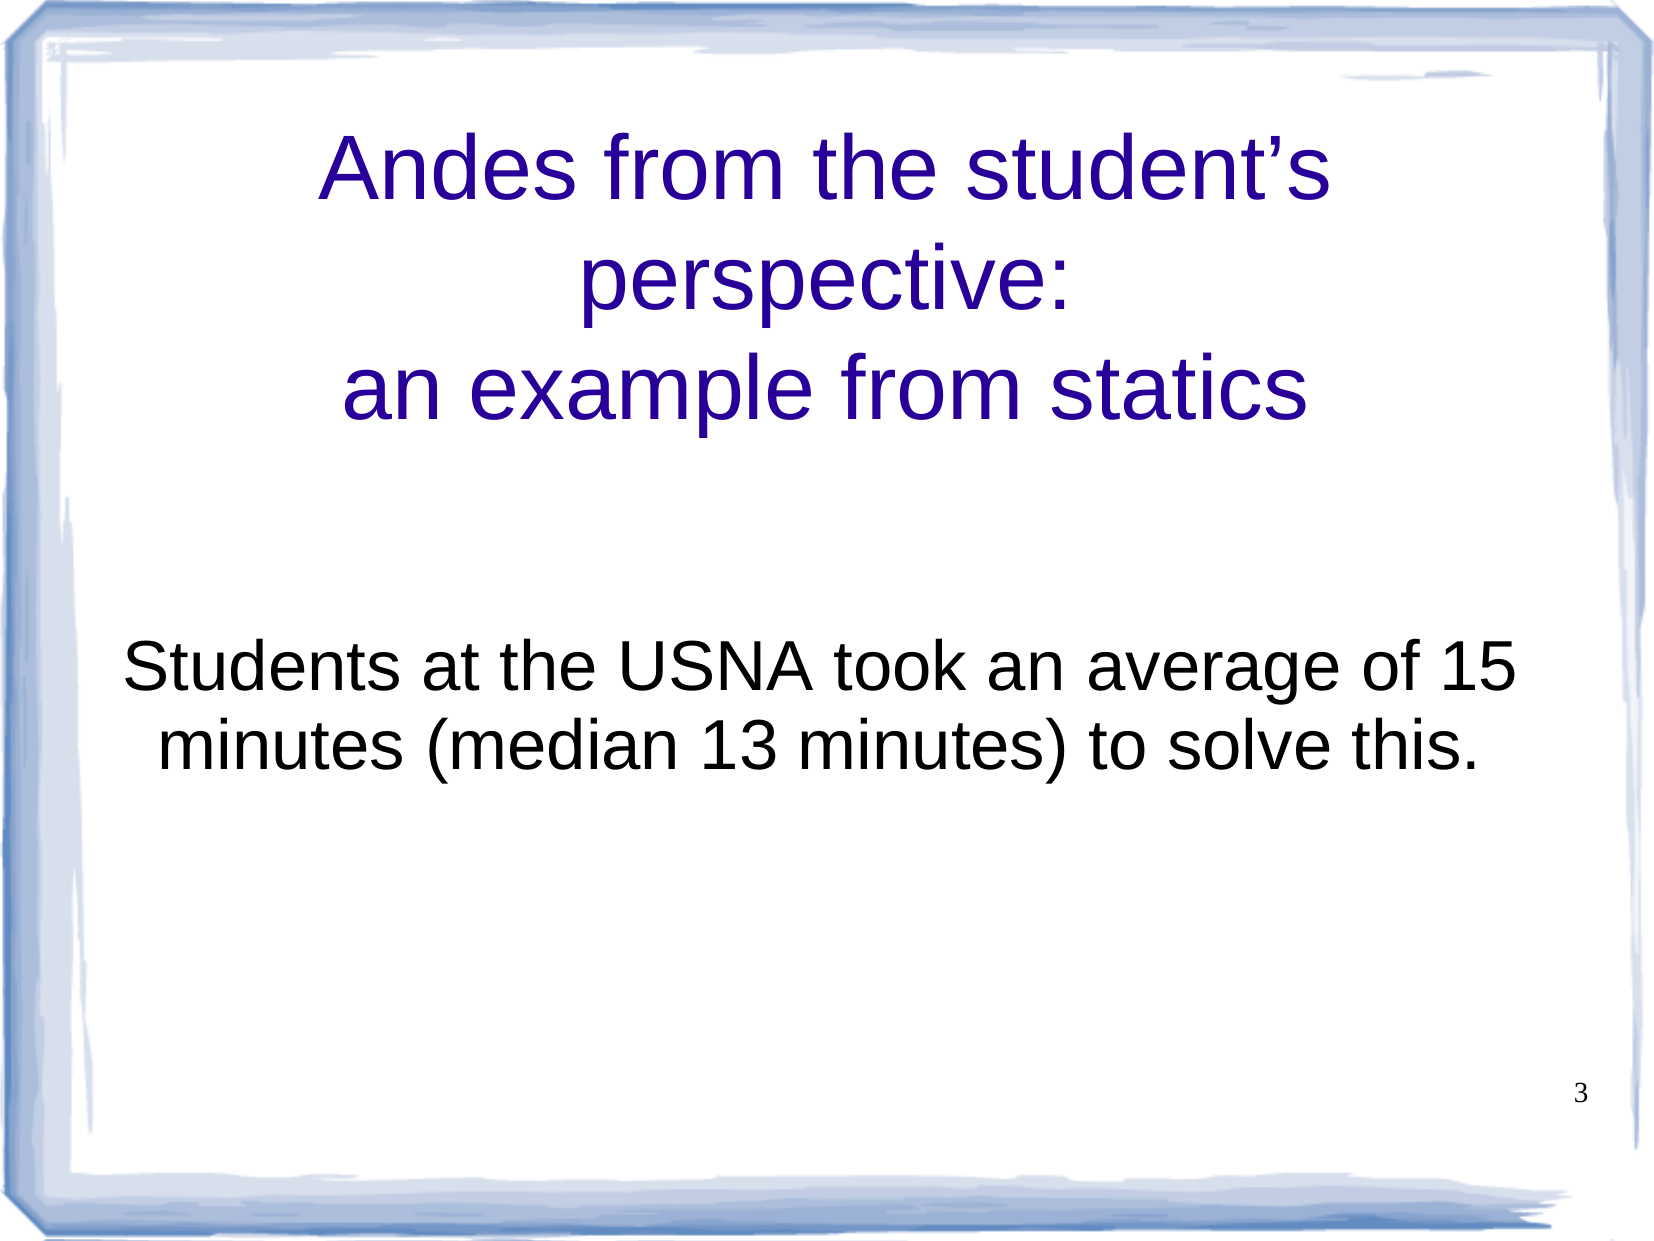

# Andes from the student’s perspective: an example from statics
Students at the USNA took an average of 15 minutes (median 13 minutes) to solve this.
3